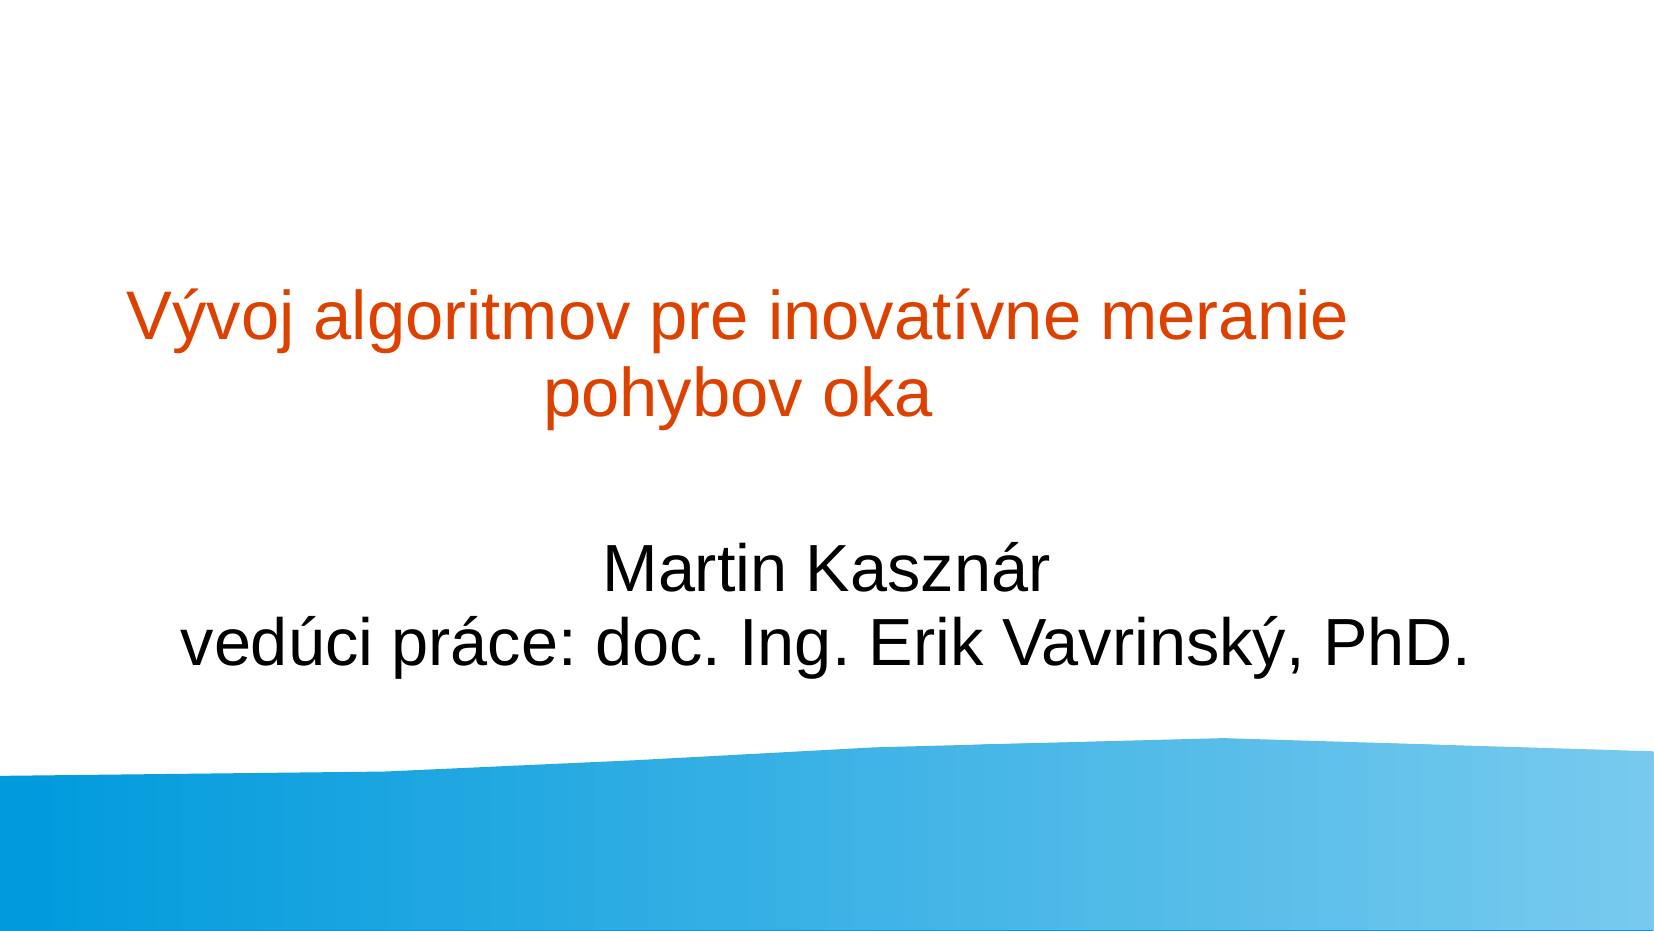

# Vývoj algoritmov pre inovatívne meranie pohybov oka
Martin Kasznár
vedúci práce: doc. Ing. Erik Vavrinský, PhD.